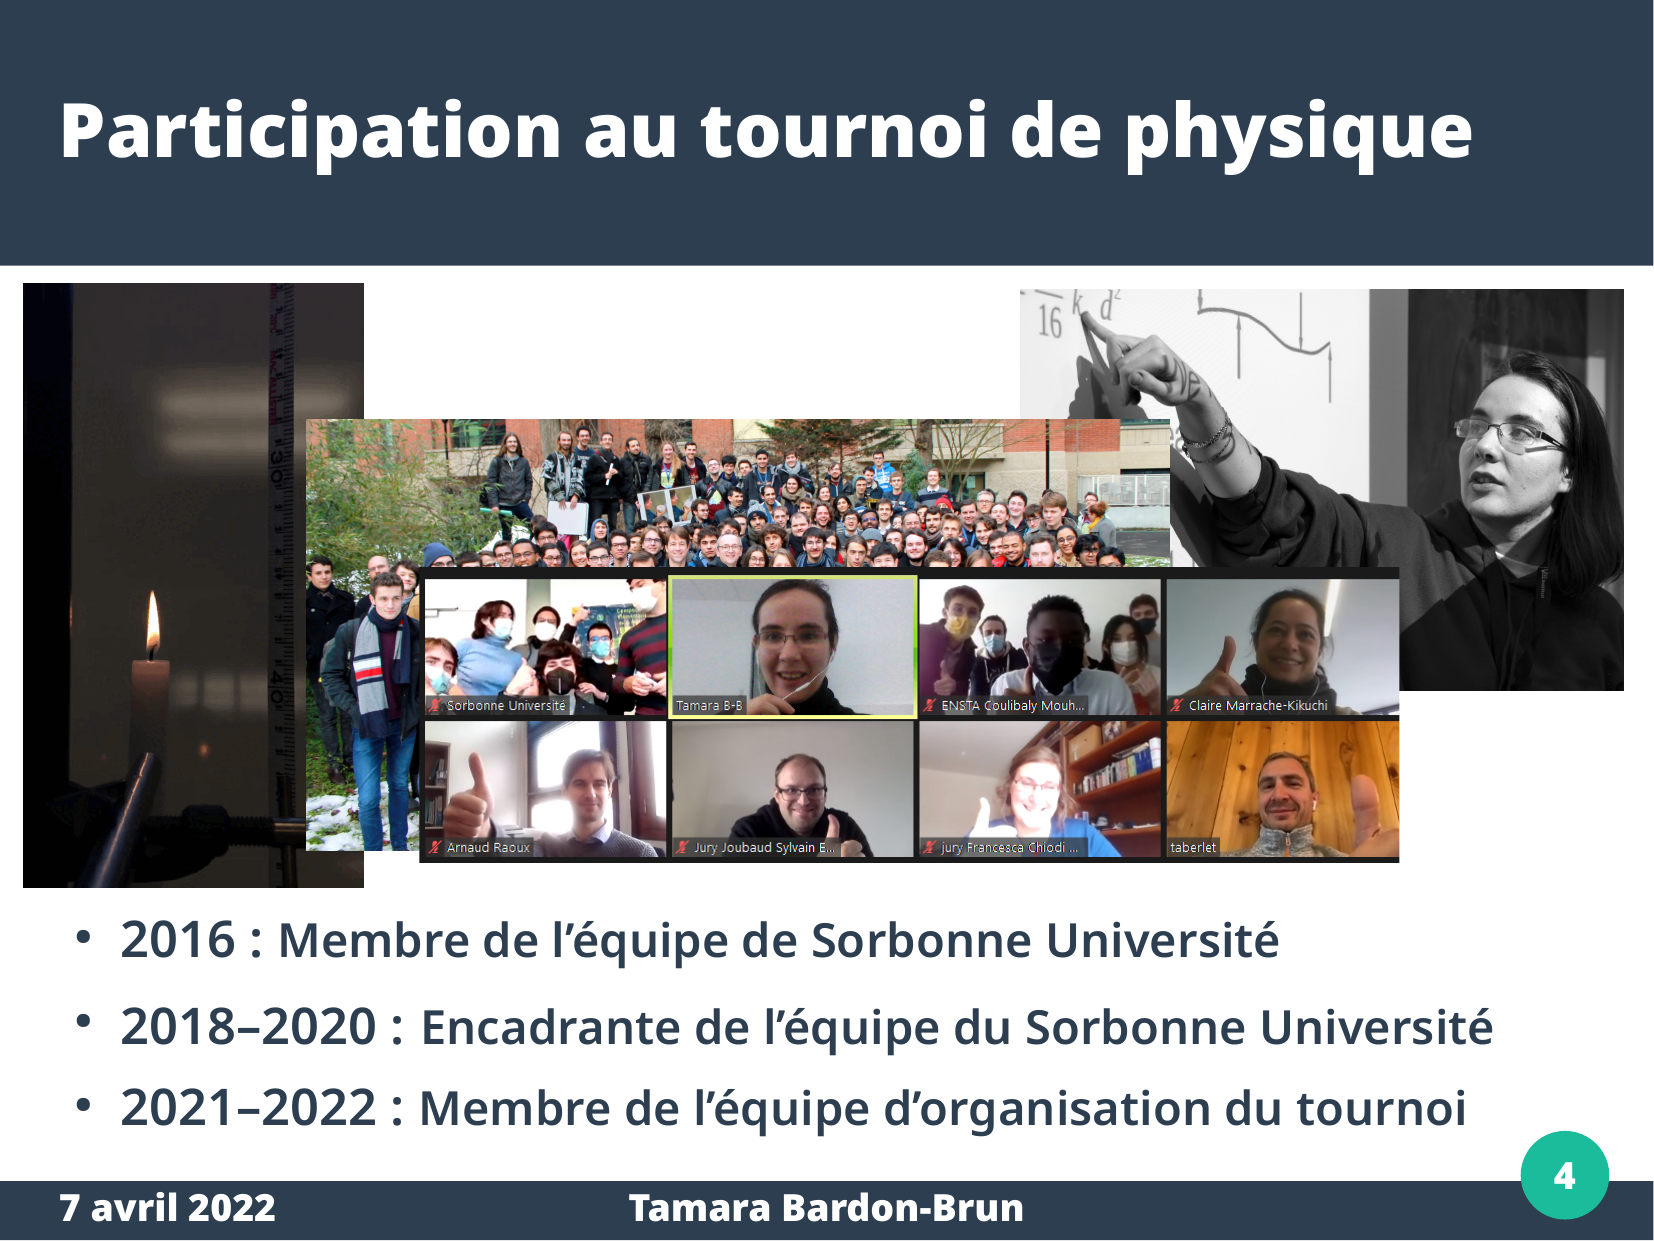

# Participation au tournoi de physique
2016 : Membre de l’équipe de Sorbonne Université
2018–2020 : Encadrante de l’équipe du Sorbonne Université
2021–2022 : Membre de l’équipe d’organisation du tournoi
4
7 avril 2022
Tamara Bardon-Brun